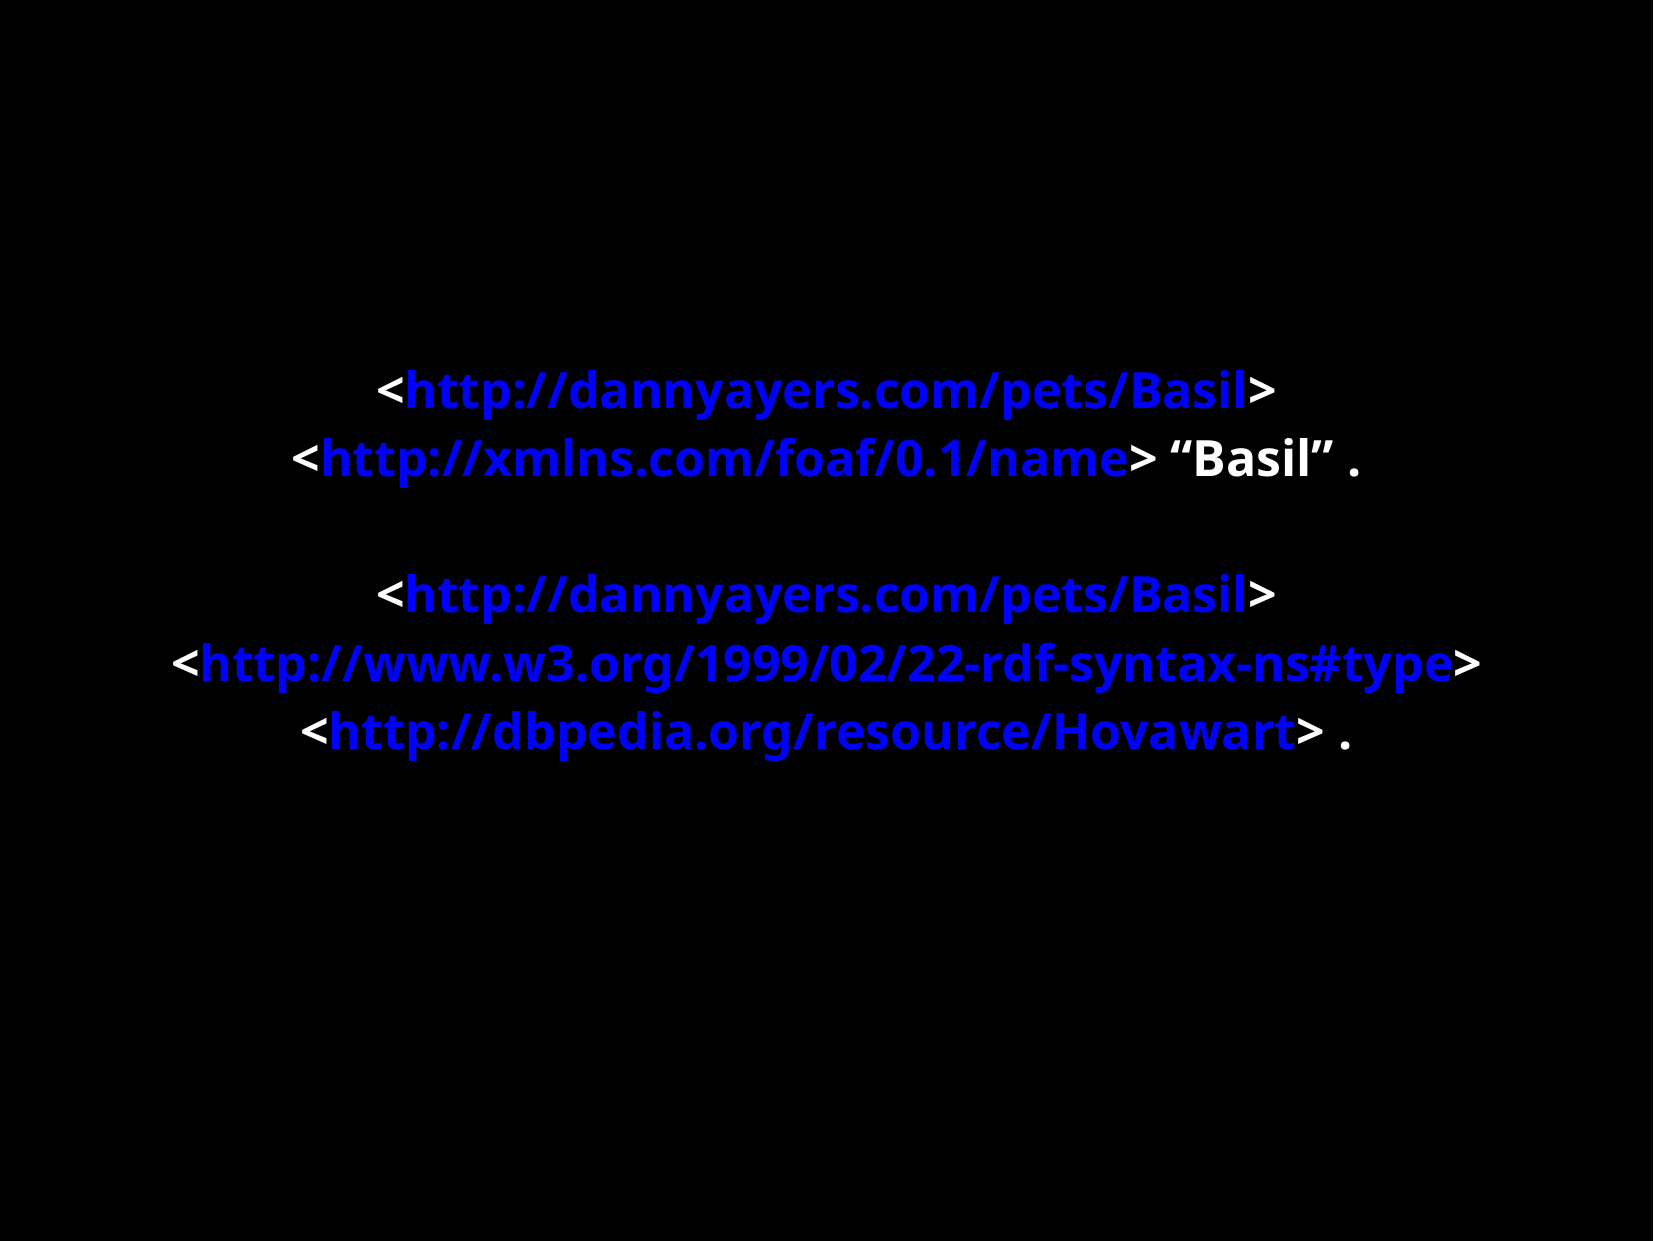

# <http://dannyayers.com/pets/Basil> <http://xmlns.com/foaf/0.1/name> “Basil” .
<http://dannyayers.com/pets/Basil> <http://www.w3.org/1999/02/22-rdf-syntax-ns#type> <http://dbpedia.org/resource/Hovawart> .